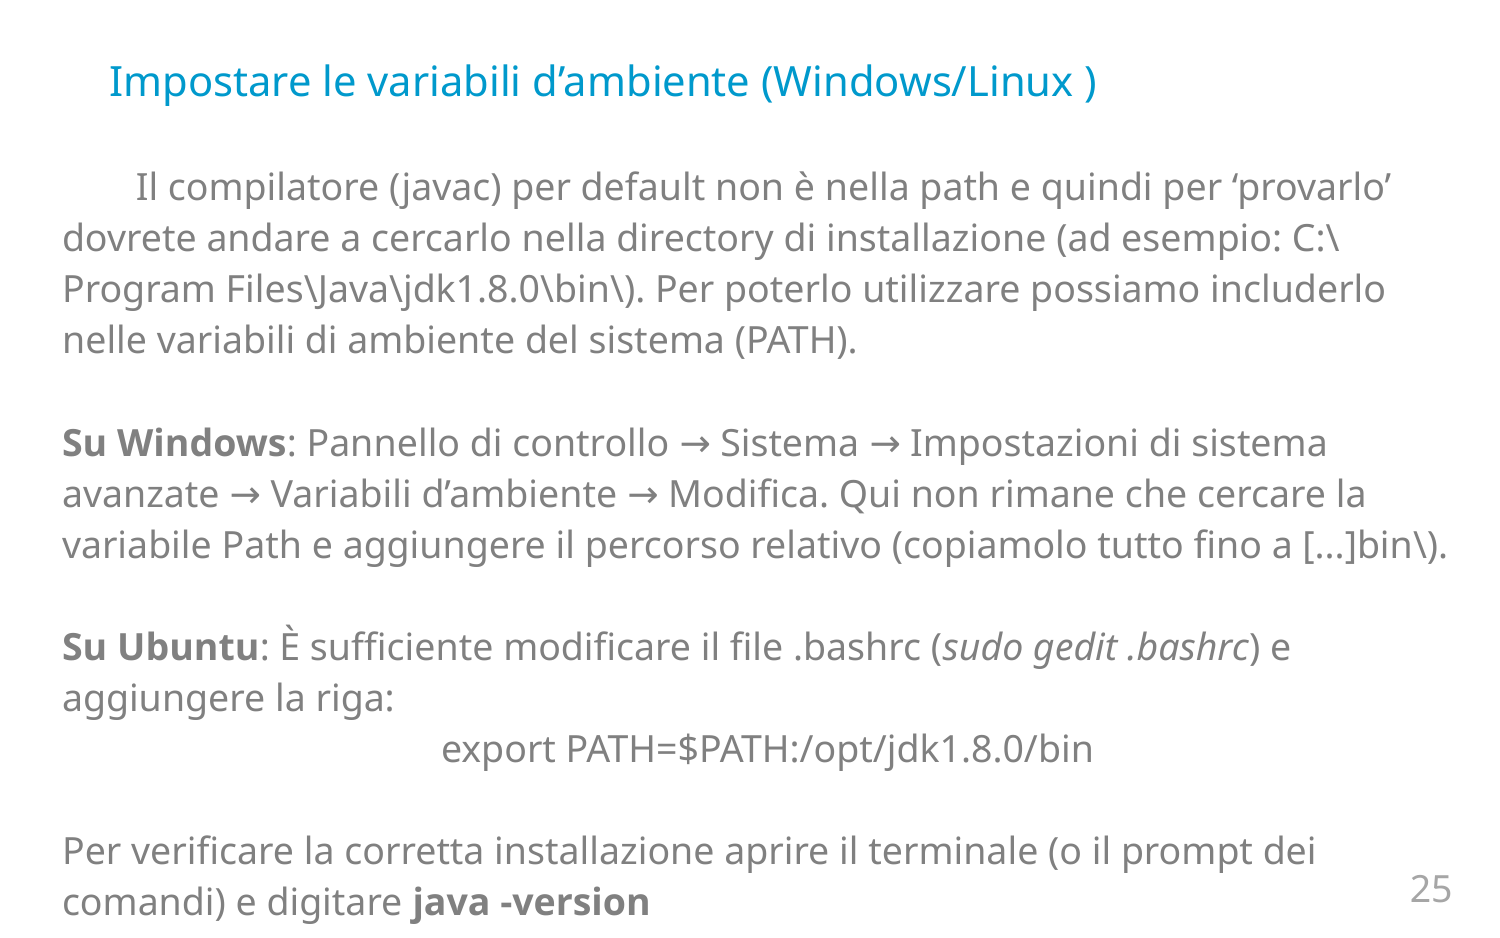

Impostare le variabili d’ambiente (Windows/Linux )
	Il compilatore (javac) per default non è nella path e quindi per ‘provarlo’ dovrete andare a cercarlo nella directory di installazione (ad esempio: C:\Program Files\Java\jdk1.8.0\bin\). Per poterlo utilizzare possiamo includerlo nelle variabili di ambiente del sistema (PATH).
Su Windows: Pannello di controllo → Sistema → Impostazioni di sistema avanzate → Variabili d’ambiente → Modifica. Qui non rimane che cercare la variabile Path e aggiungere il percorso relativo (copiamolo tutto fino a [...]bin\).
Su Ubuntu: È sufficiente modificare il file .bashrc (sudo gedit .bashrc) e aggiungere la riga:
export PATH=$PATH:/opt/jdk1.8.0/bin
Per verificare la corretta installazione aprire il terminale (o il prompt dei comandi) e digitare java -version
25